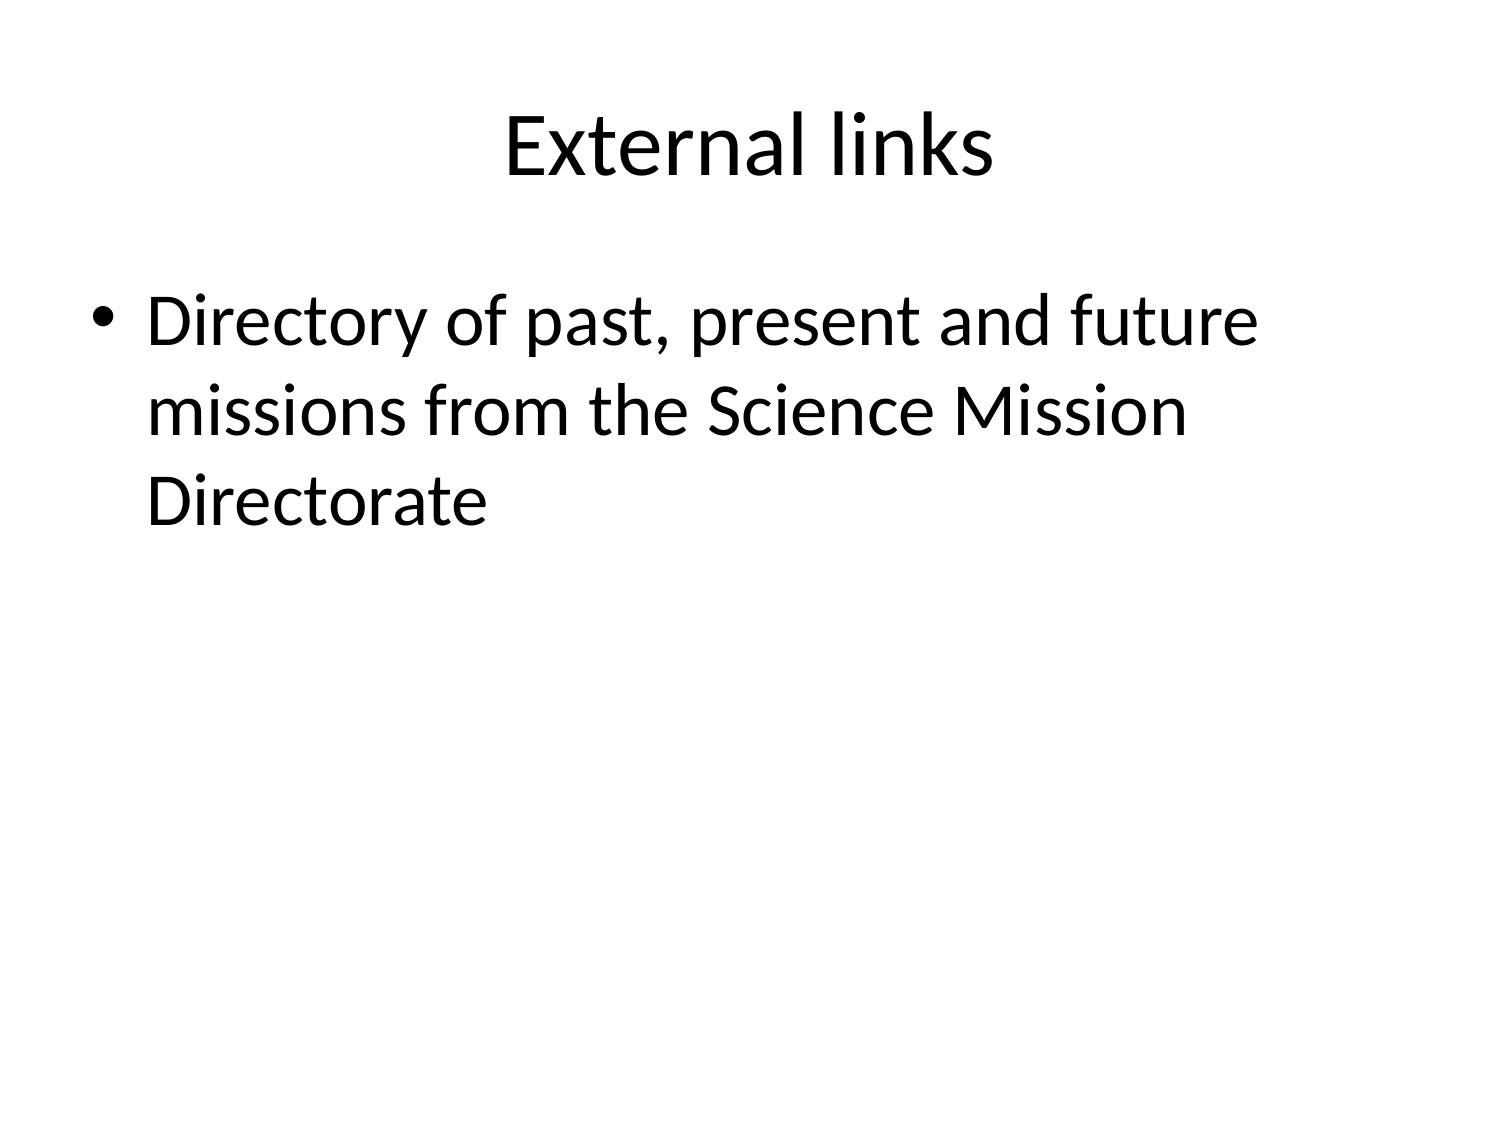

# External links
Directory of past, present and future missions from the Science Mission Directorate